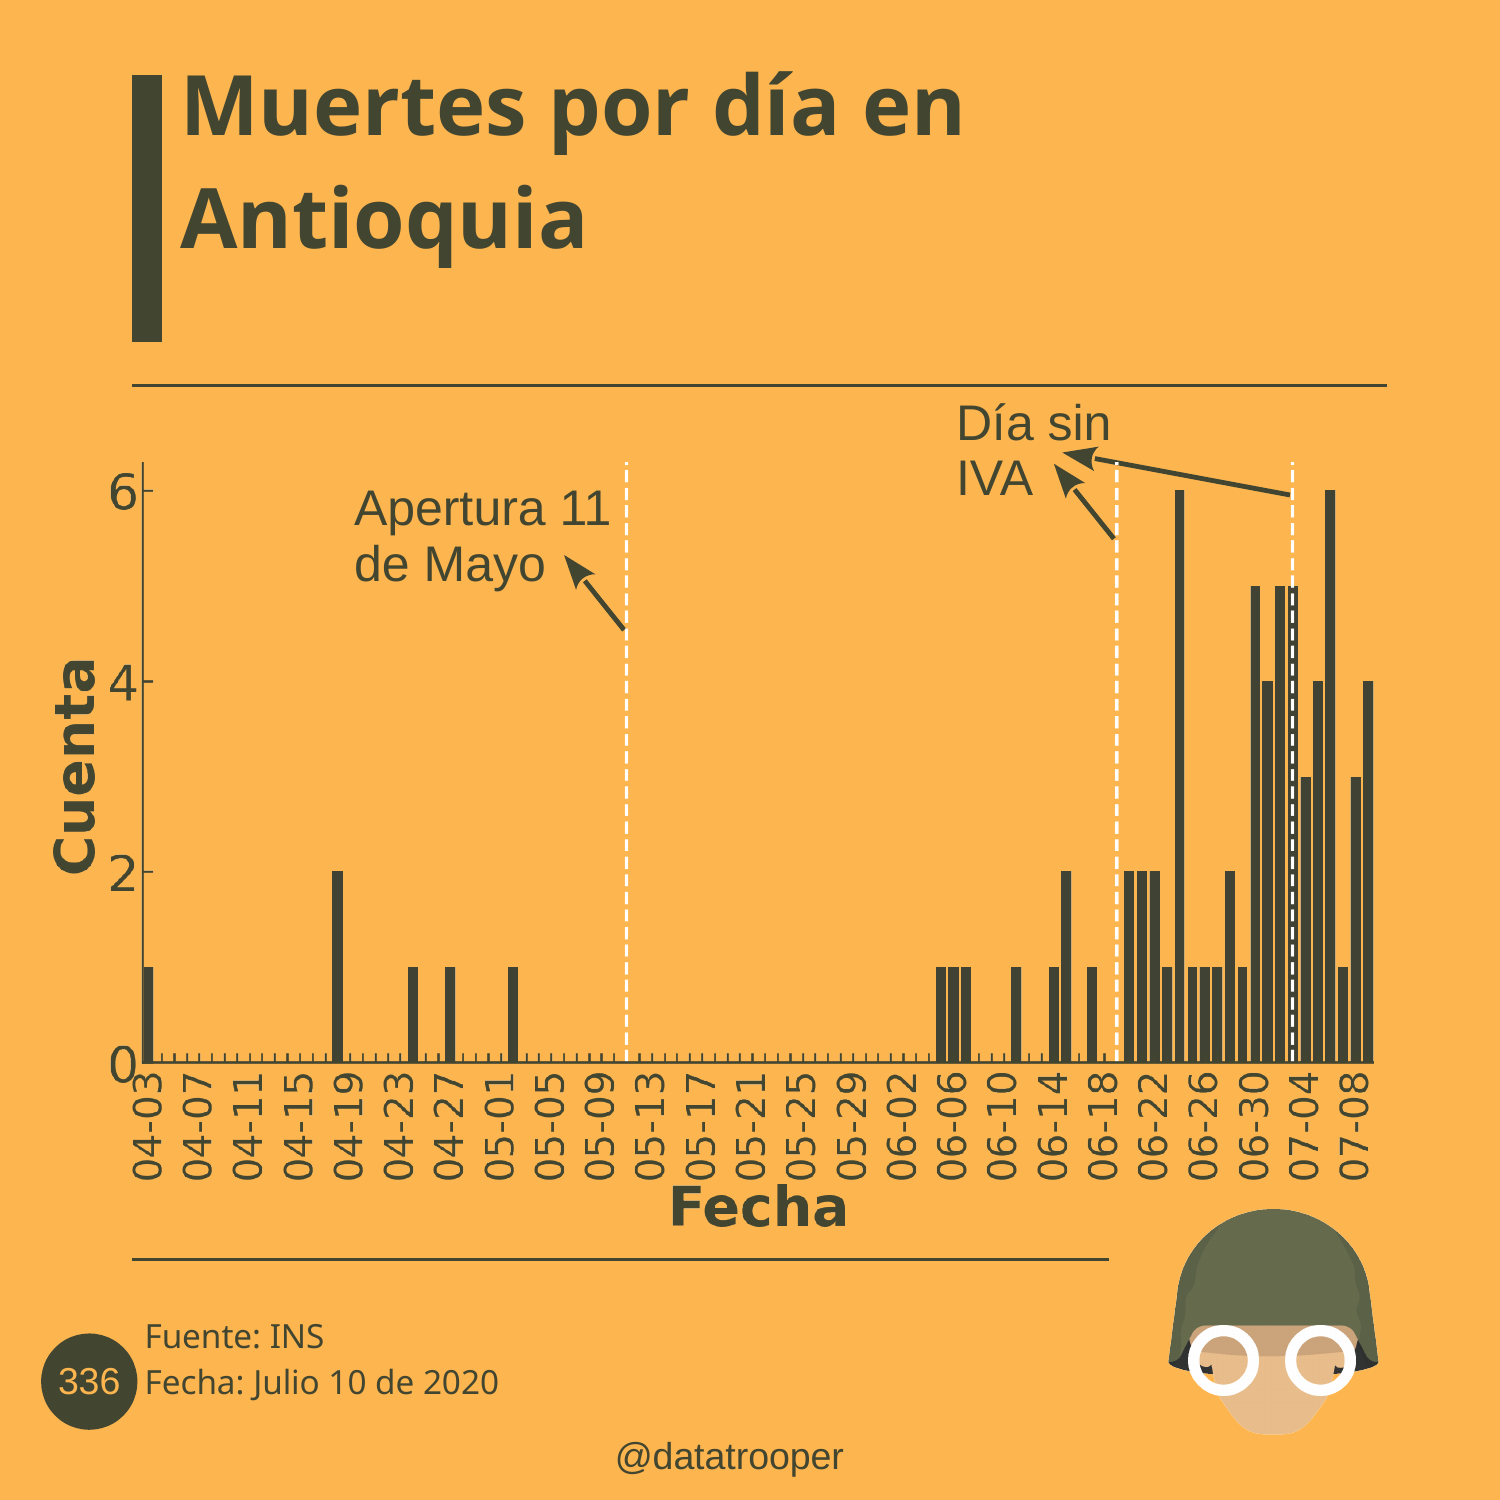

# Muertes por día en Antioquia
Día sin IVA
Apertura 11 de Mayo